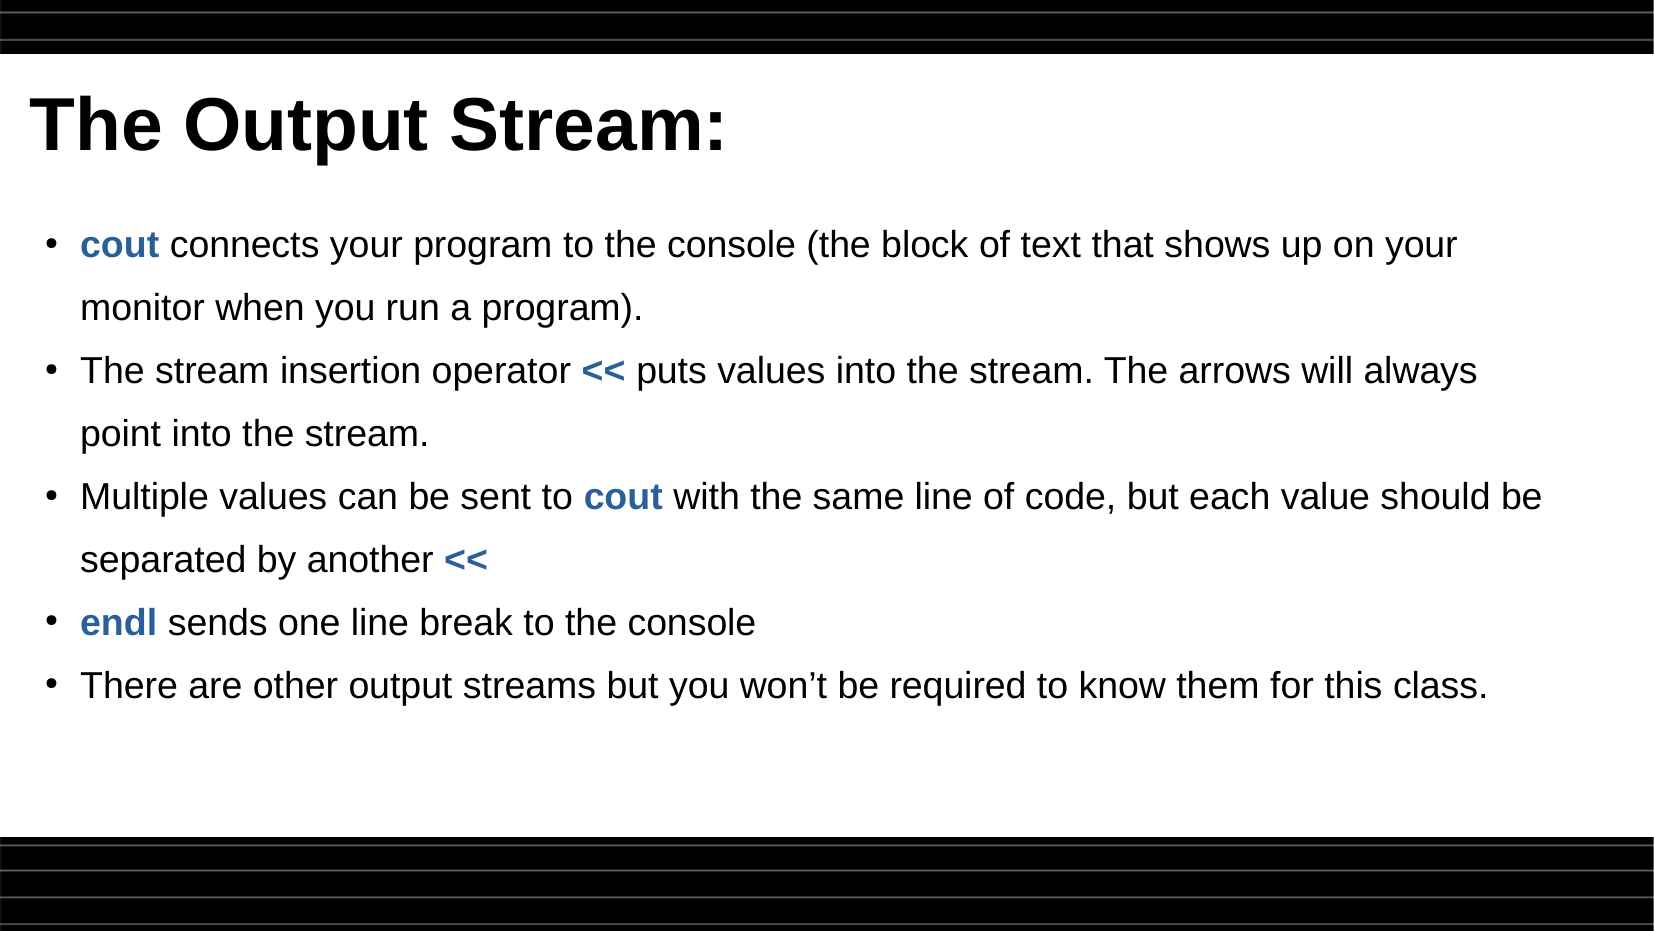

The Output Stream:
cout connects your program to the console (the block of text that shows up on your monitor when you run a program).
The stream insertion operator << puts values into the stream. The arrows will always point into the stream.
Multiple values can be sent to cout with the same line of code, but each value should be separated by another <<
endl sends one line break to the console
There are other output streams but you won’t be required to know them for this class.